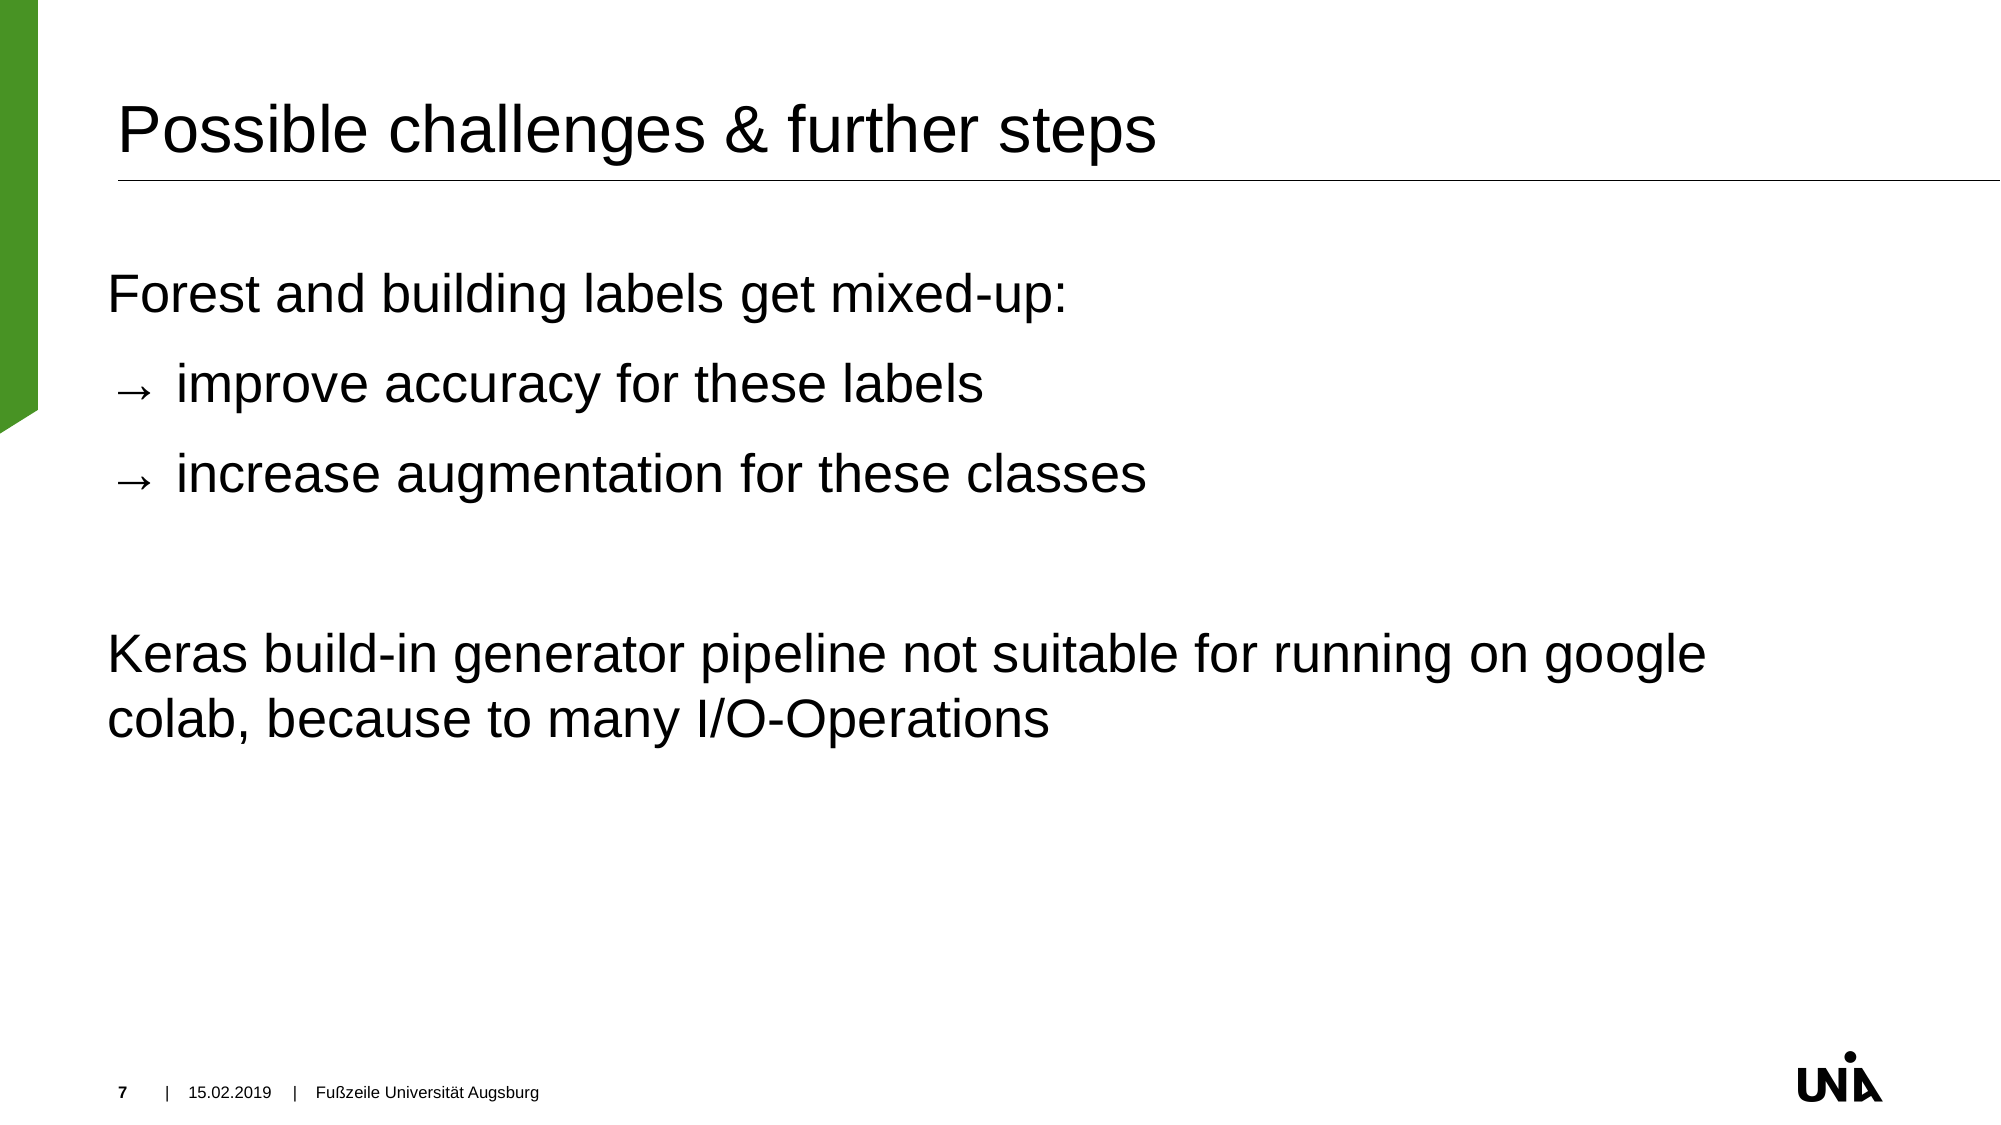

# Possible challenges & further steps
Forest and building labels get mixed-up:
→ improve accuracy for these labels
→ increase augmentation for these classes
Keras build-in generator pipeline not suitable for running on google colab, because to many I/O-Operations
| 15.02.2019
| Fußzeile Universität Augsburg